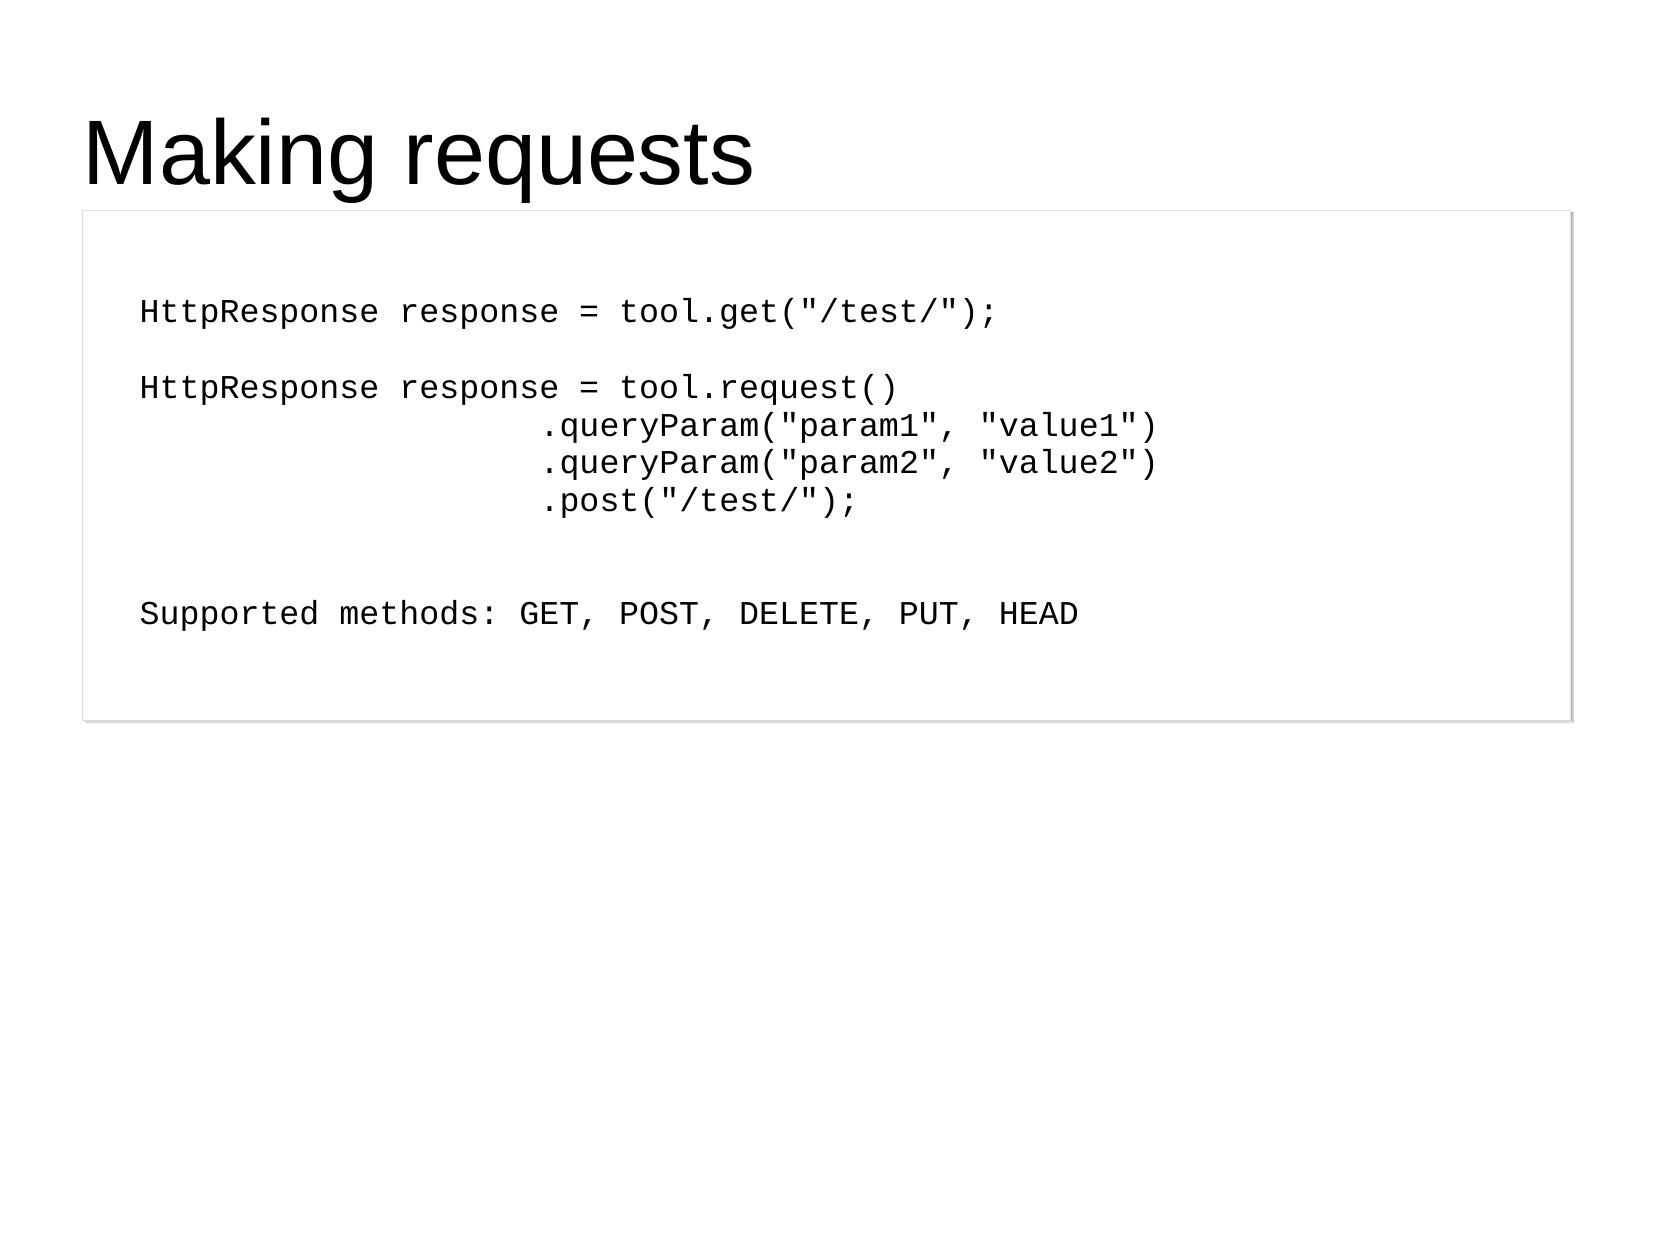

# Making requests
HttpResponse response = tool.get("/test/");
HttpResponse response = tool.request()
 .queryParam("param1", "value1")
 .queryParam("param2", "value2")
 .post("/test/");
Supported methods: GET, POST, DELETE, PUT, HEAD